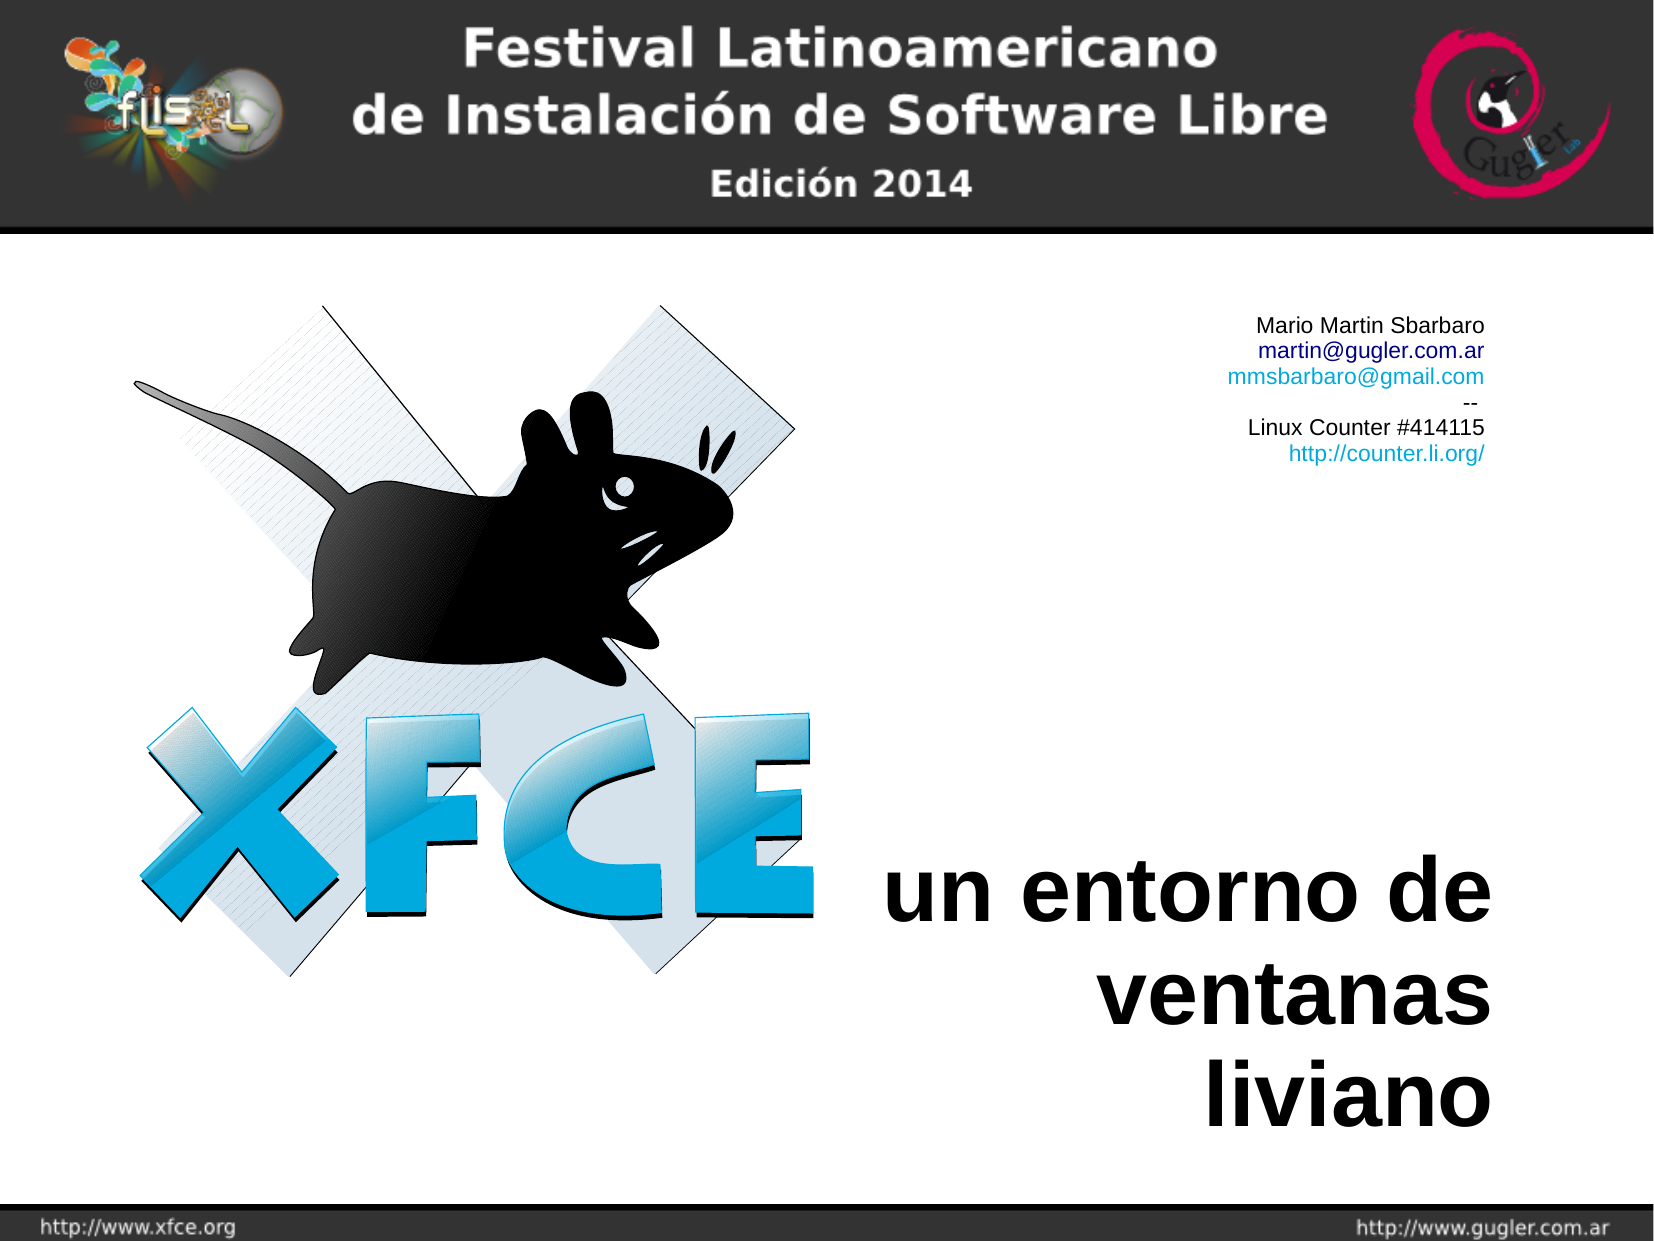

Mario Martin Sbarbaro
martin@gugler.com.ar
mmsbarbaro@gmail.com
--
Linux Counter #414115
http://counter.li.org/
un entorno de ventanas liviano